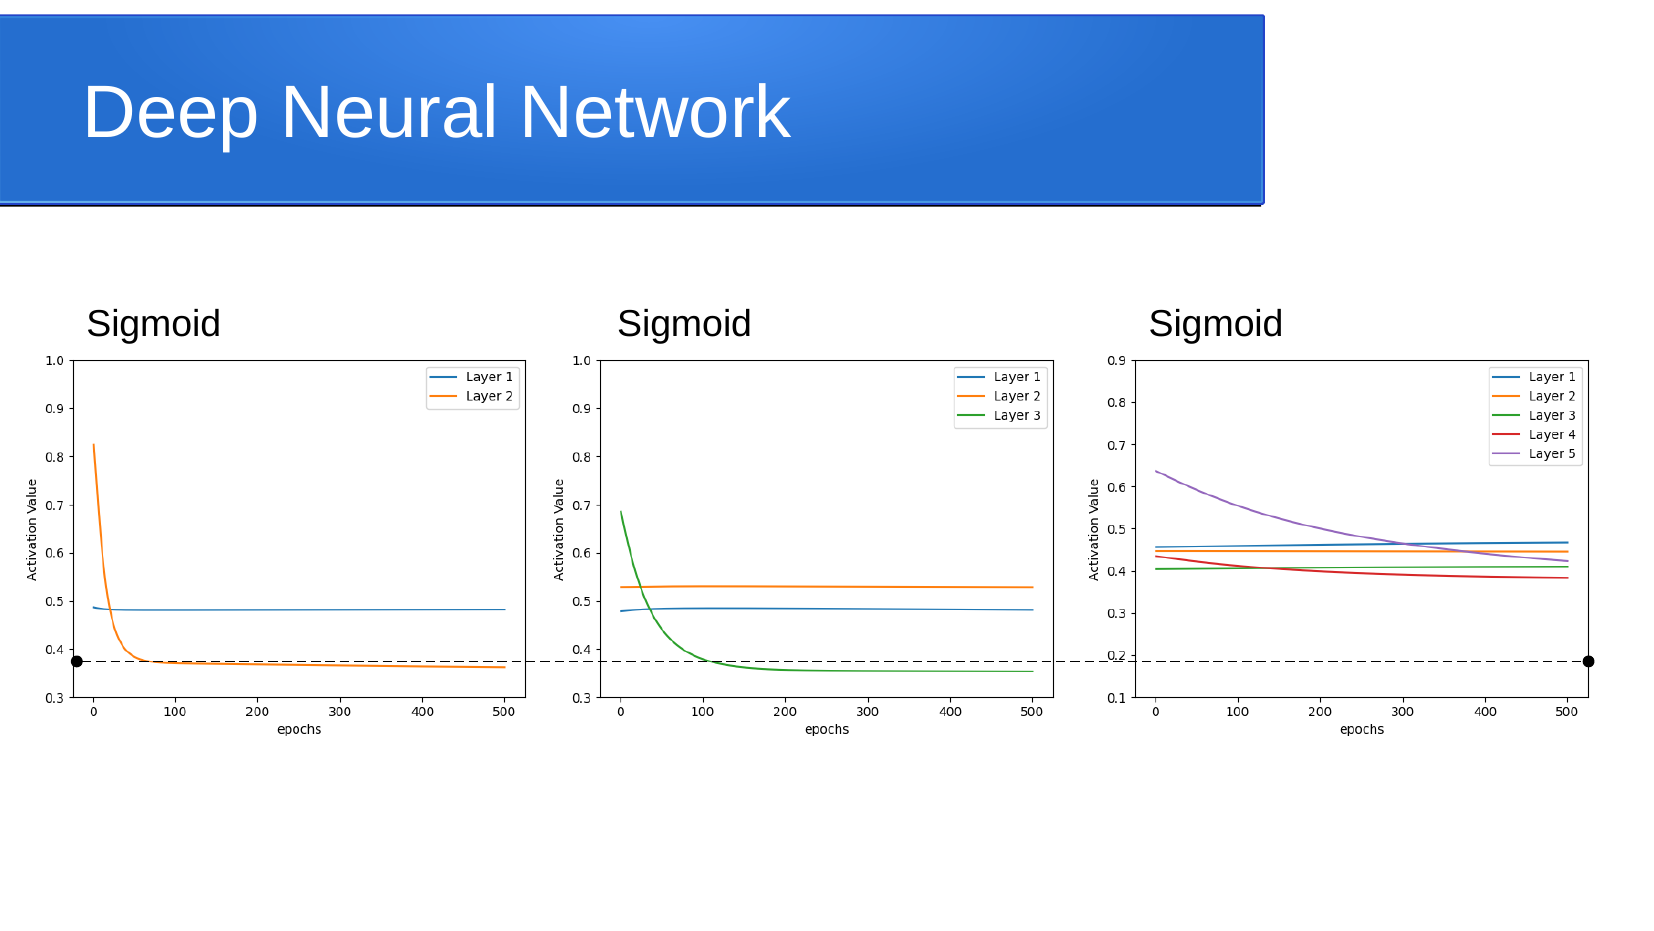

# Deep Neural Network
Sigmoid
Sigmoid
Sigmoid